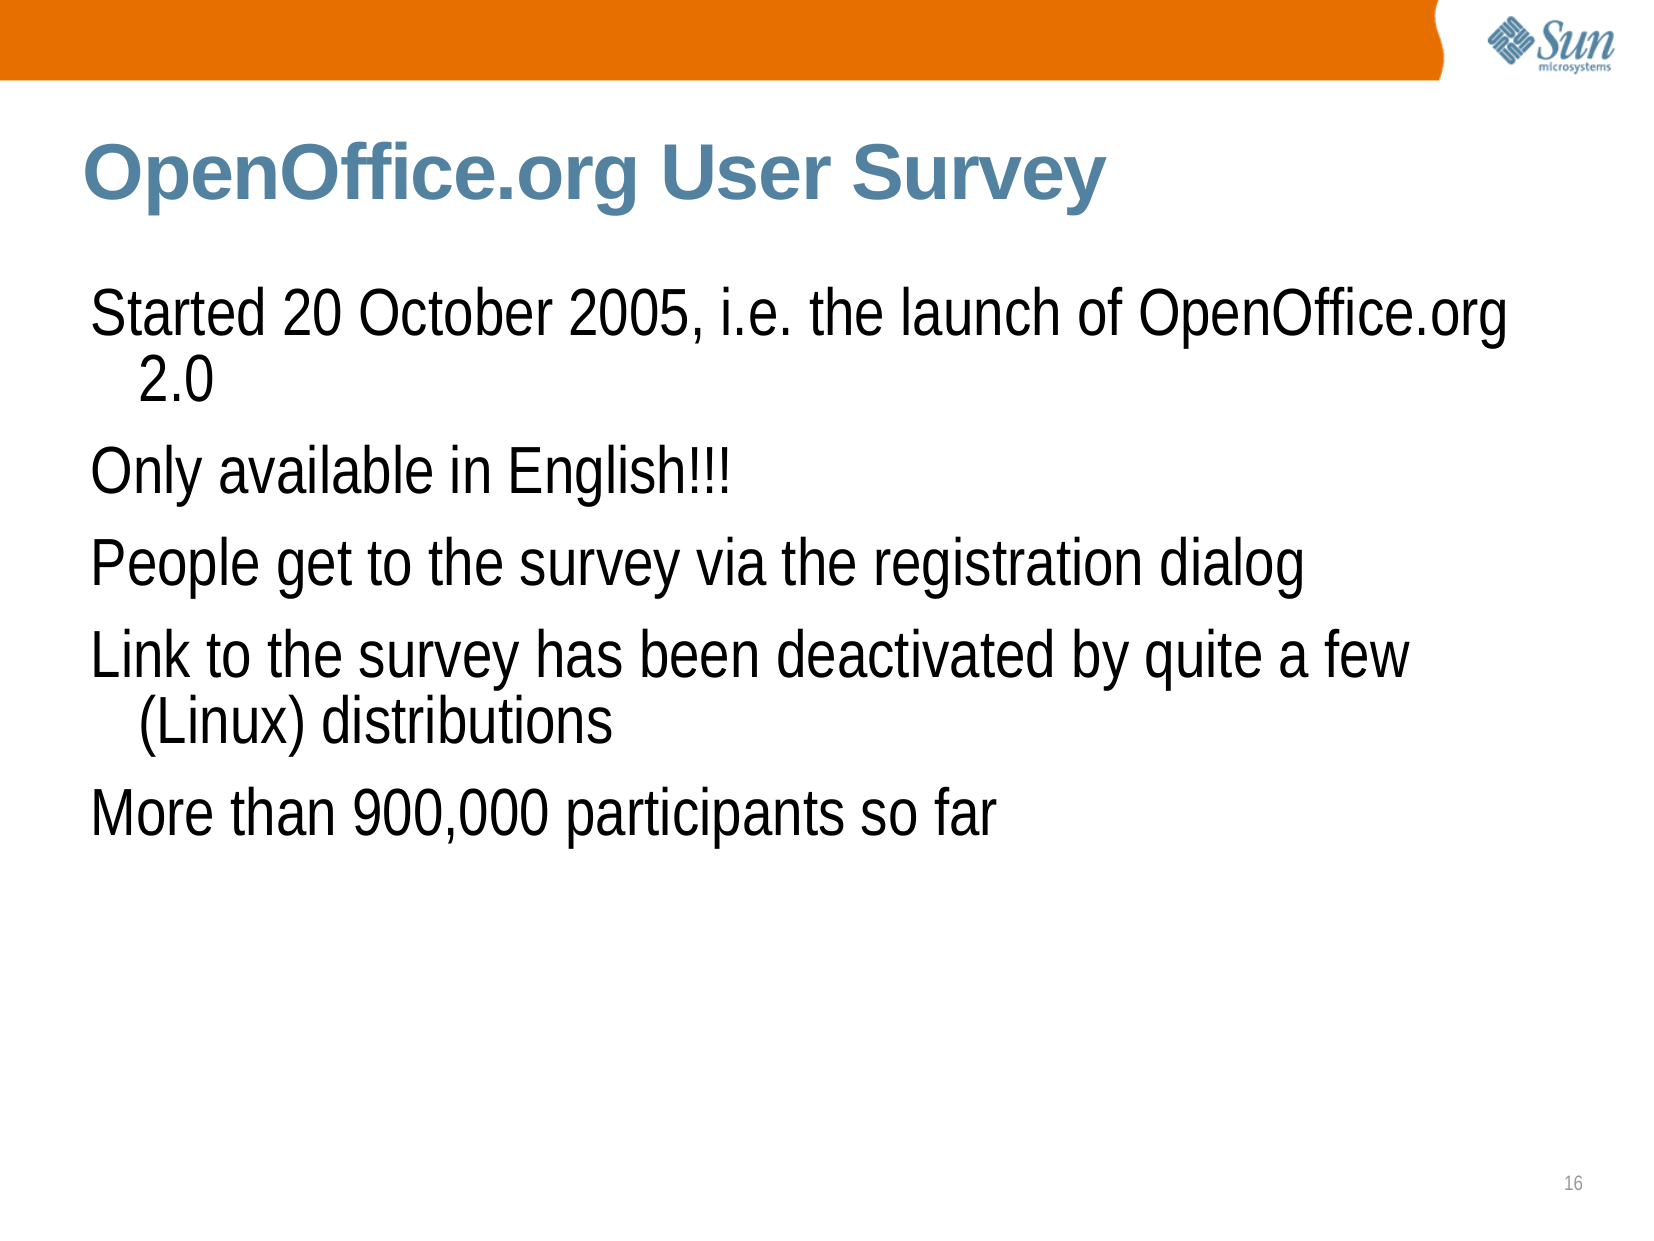

# OpenOffice.org User Survey
Started 20 October 2005, i.e. the launch of OpenOffice.org 2.0
Only available in English!!!
People get to the survey via the registration dialog
Link to the survey has been deactivated by quite a few (Linux) distributions
More than 900,000 participants so far